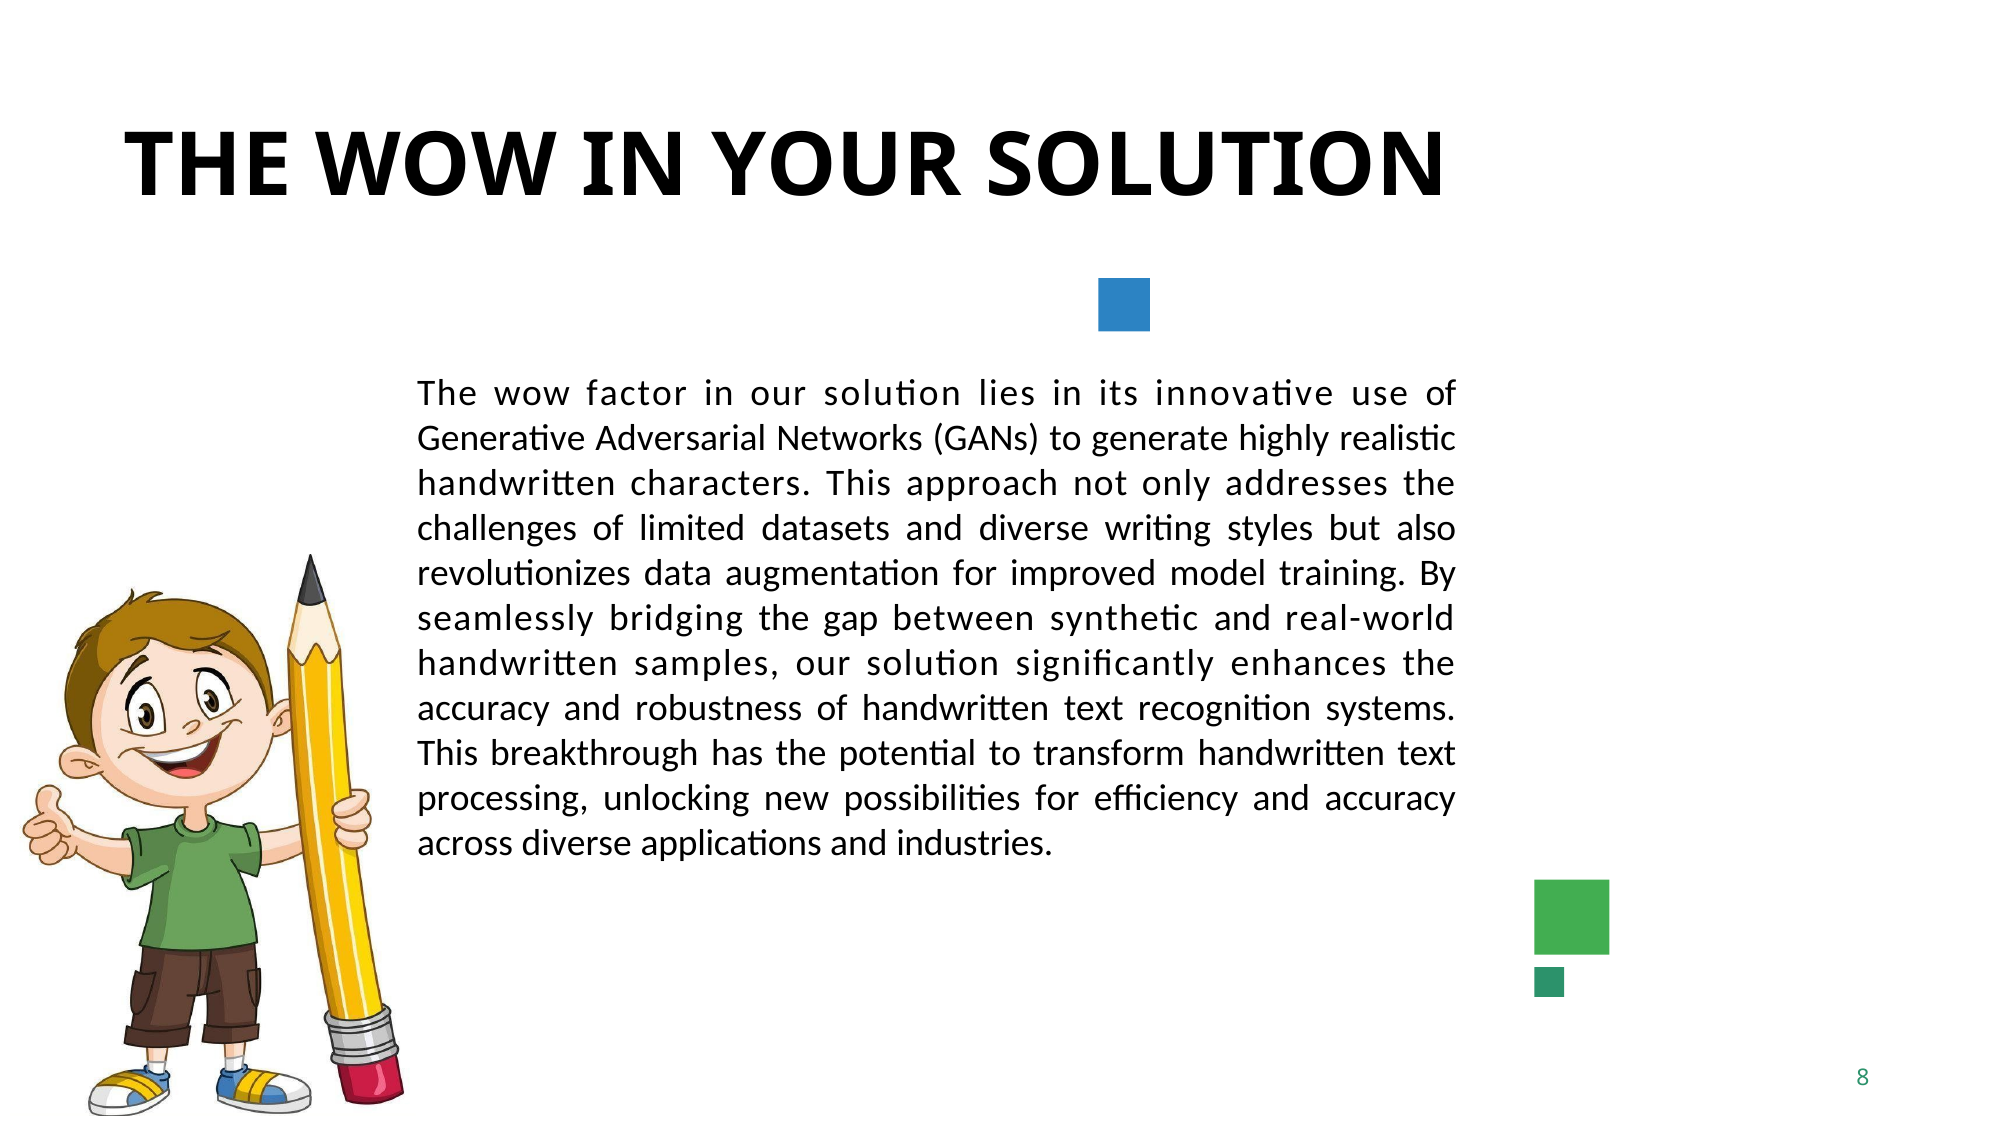

# THE WOW IN YOUR SOLUTION
The wow factor in our solution lies in its innovative use of Generative Adversarial Networks (GANs) to generate highly realistic handwritten characters. This approach not only addresses the challenges of limited datasets and diverse writing styles but also revolutionizes data augmentation for improved model training. By seamlessly bridging the gap between synthetic and real-world handwritten samples, our solution significantly enhances the accuracy and robustness of handwritten text recognition systems. This breakthrough has the potential to transform handwritten text processing, unlocking new possibilities for efficiency and accuracy across diverse applications and industries.
3/21/2024 Annual Review